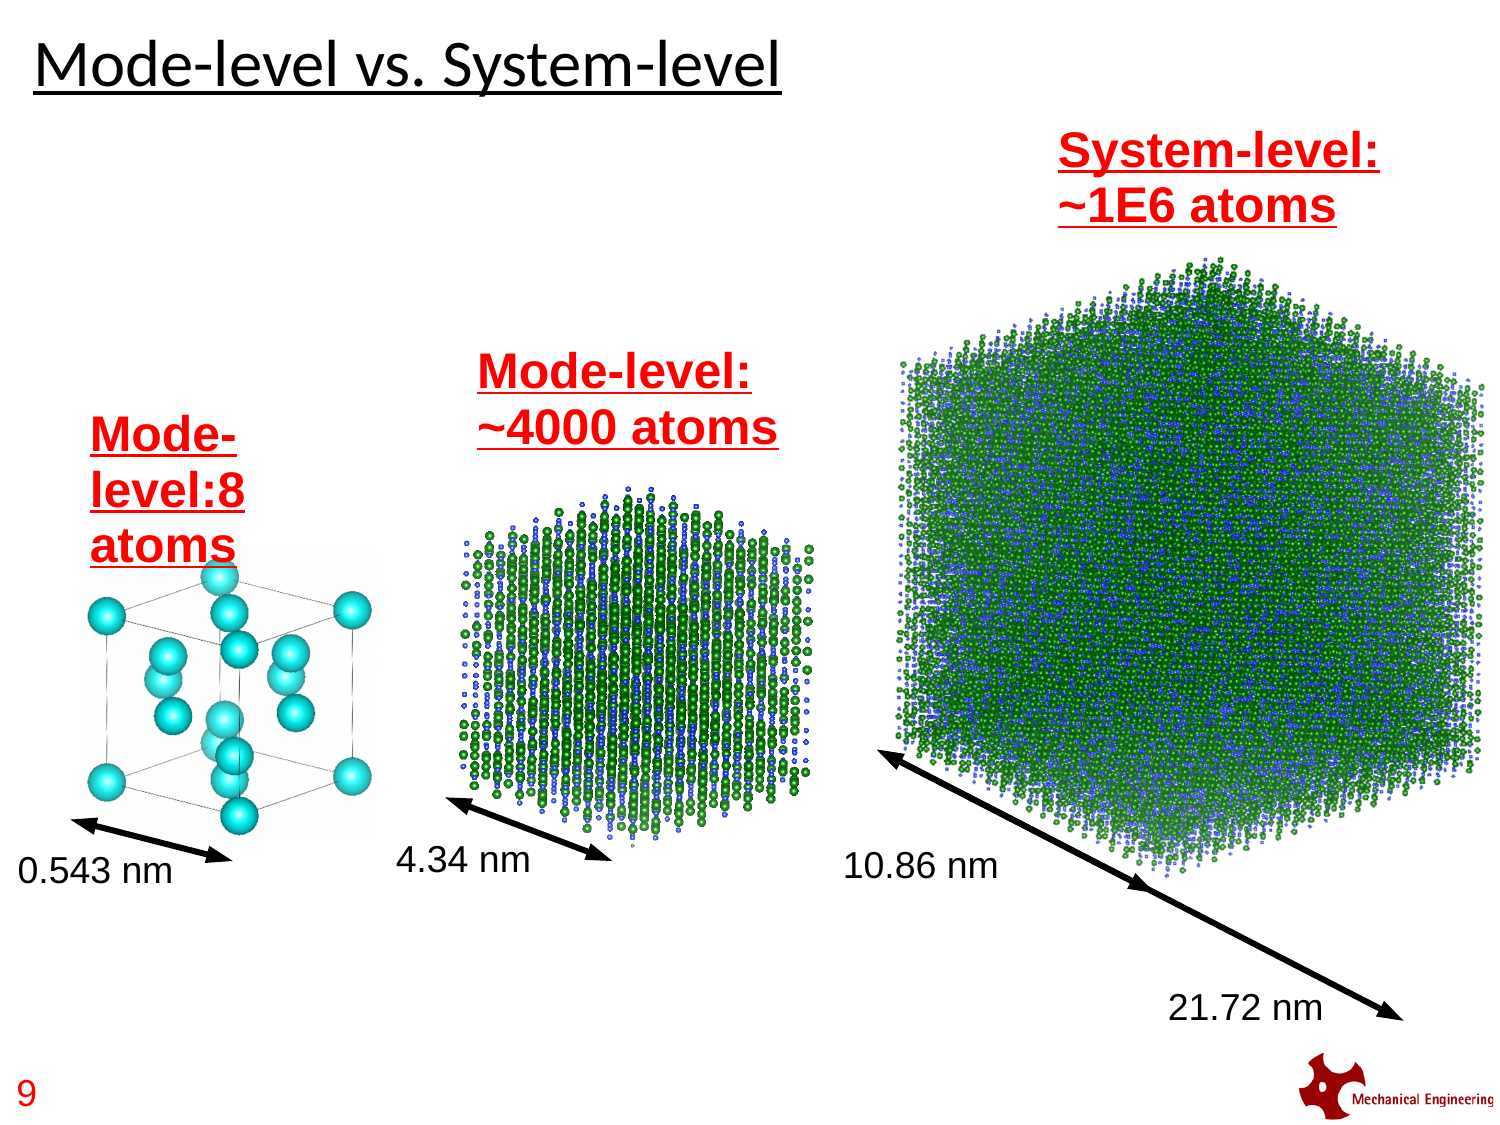

# Mode-level vs. System-level
System-level: ~1E6 atoms
Mode-level: ~4000 atoms
Mode-level:8 atoms
4.34 nm
10.86 nm
0.543 nm
21.72 nm